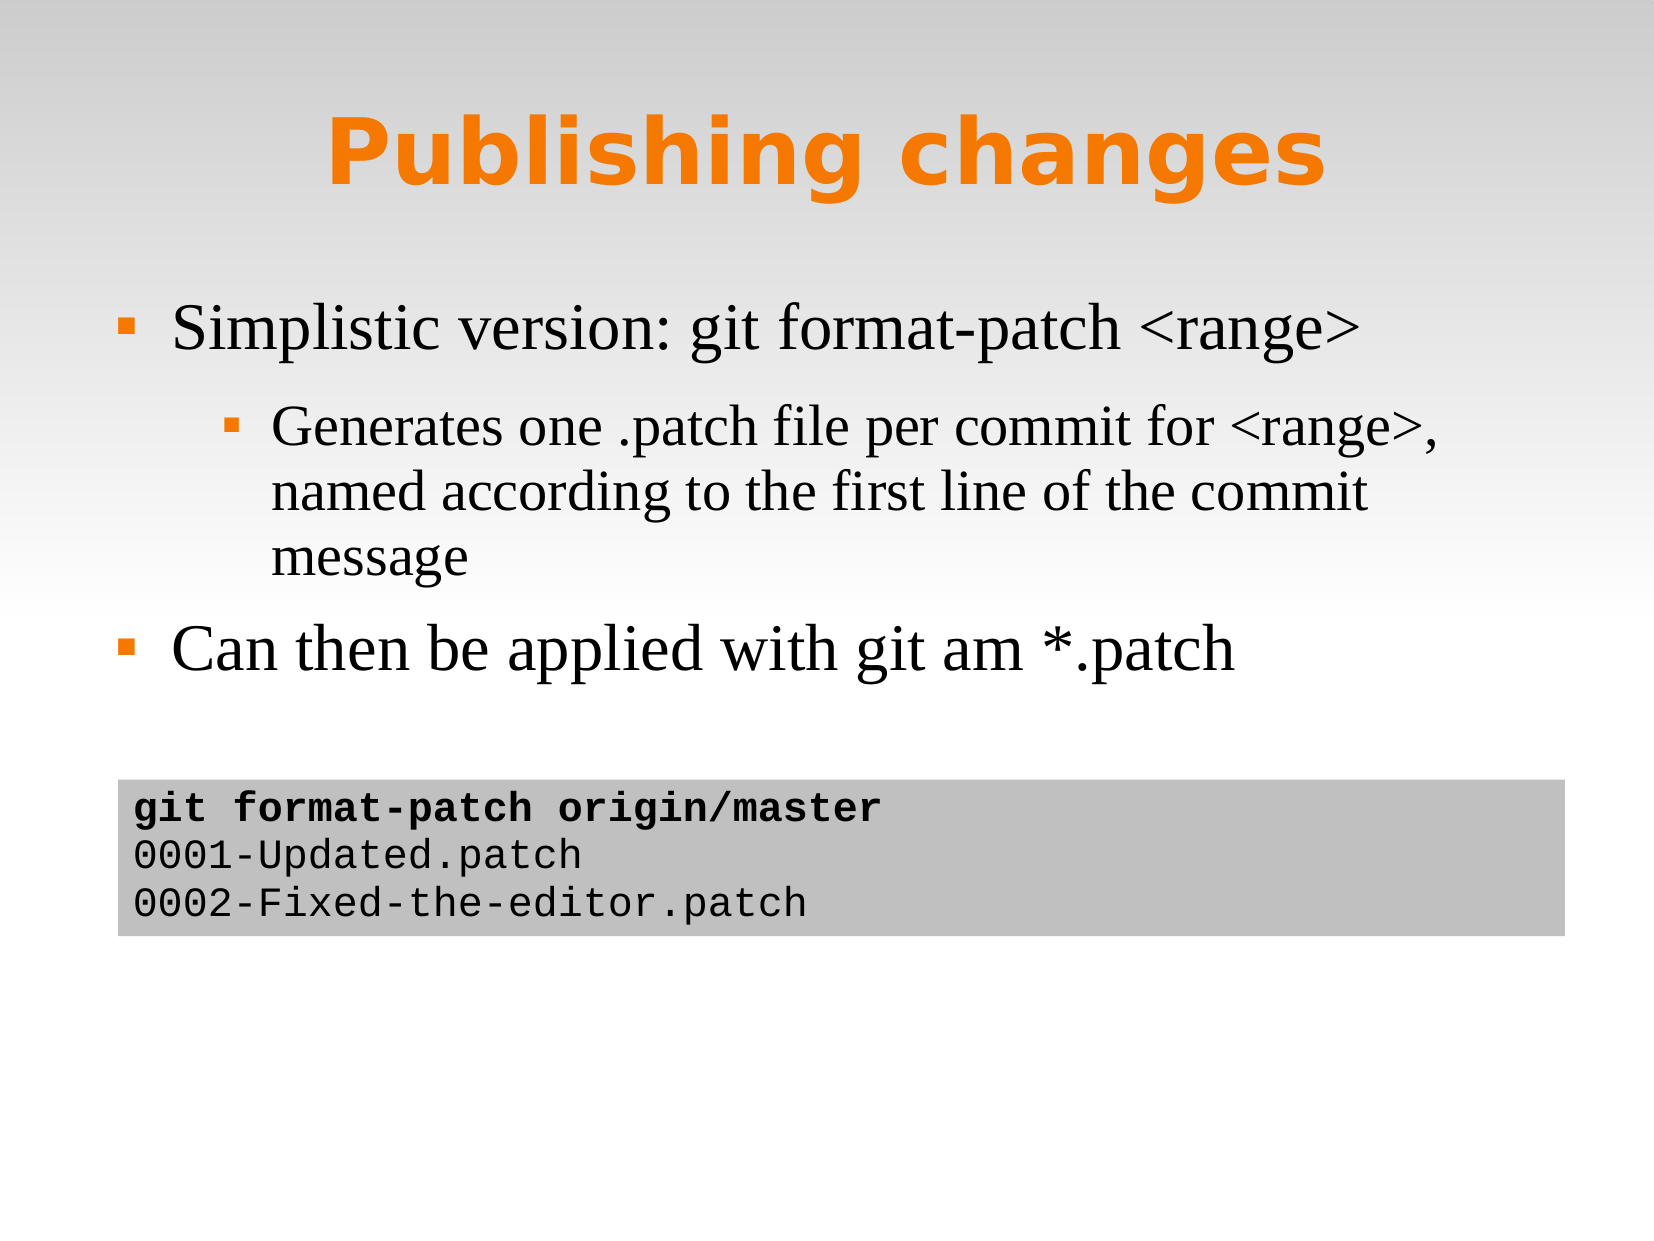

# Publishing changes
Simplistic version: git format-patch <range>
Generates one .patch file per commit for <range>, named according to the first line of the commit message
Can then be applied with git am *.patch
git format-patch origin/master
0001-Updated.patch
0002-Fixed-the-editor.patch